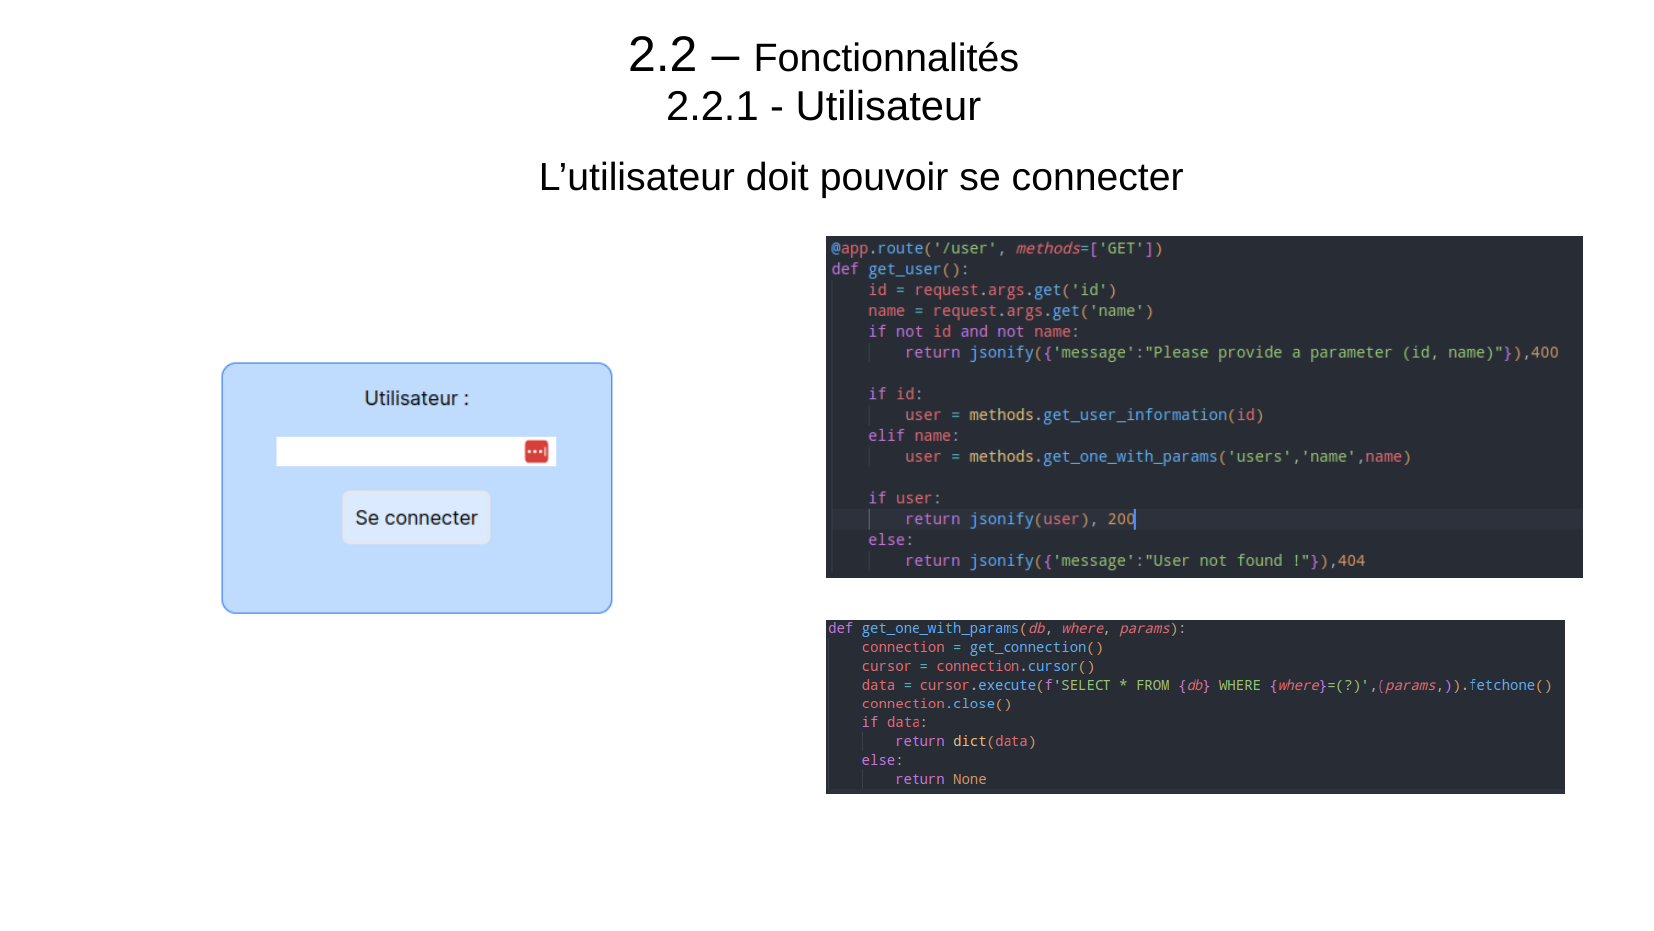

# 2.2 – Fonctionnalités 2.2.1 - Utilisateur
L’utilisateur doit pouvoir se connecter